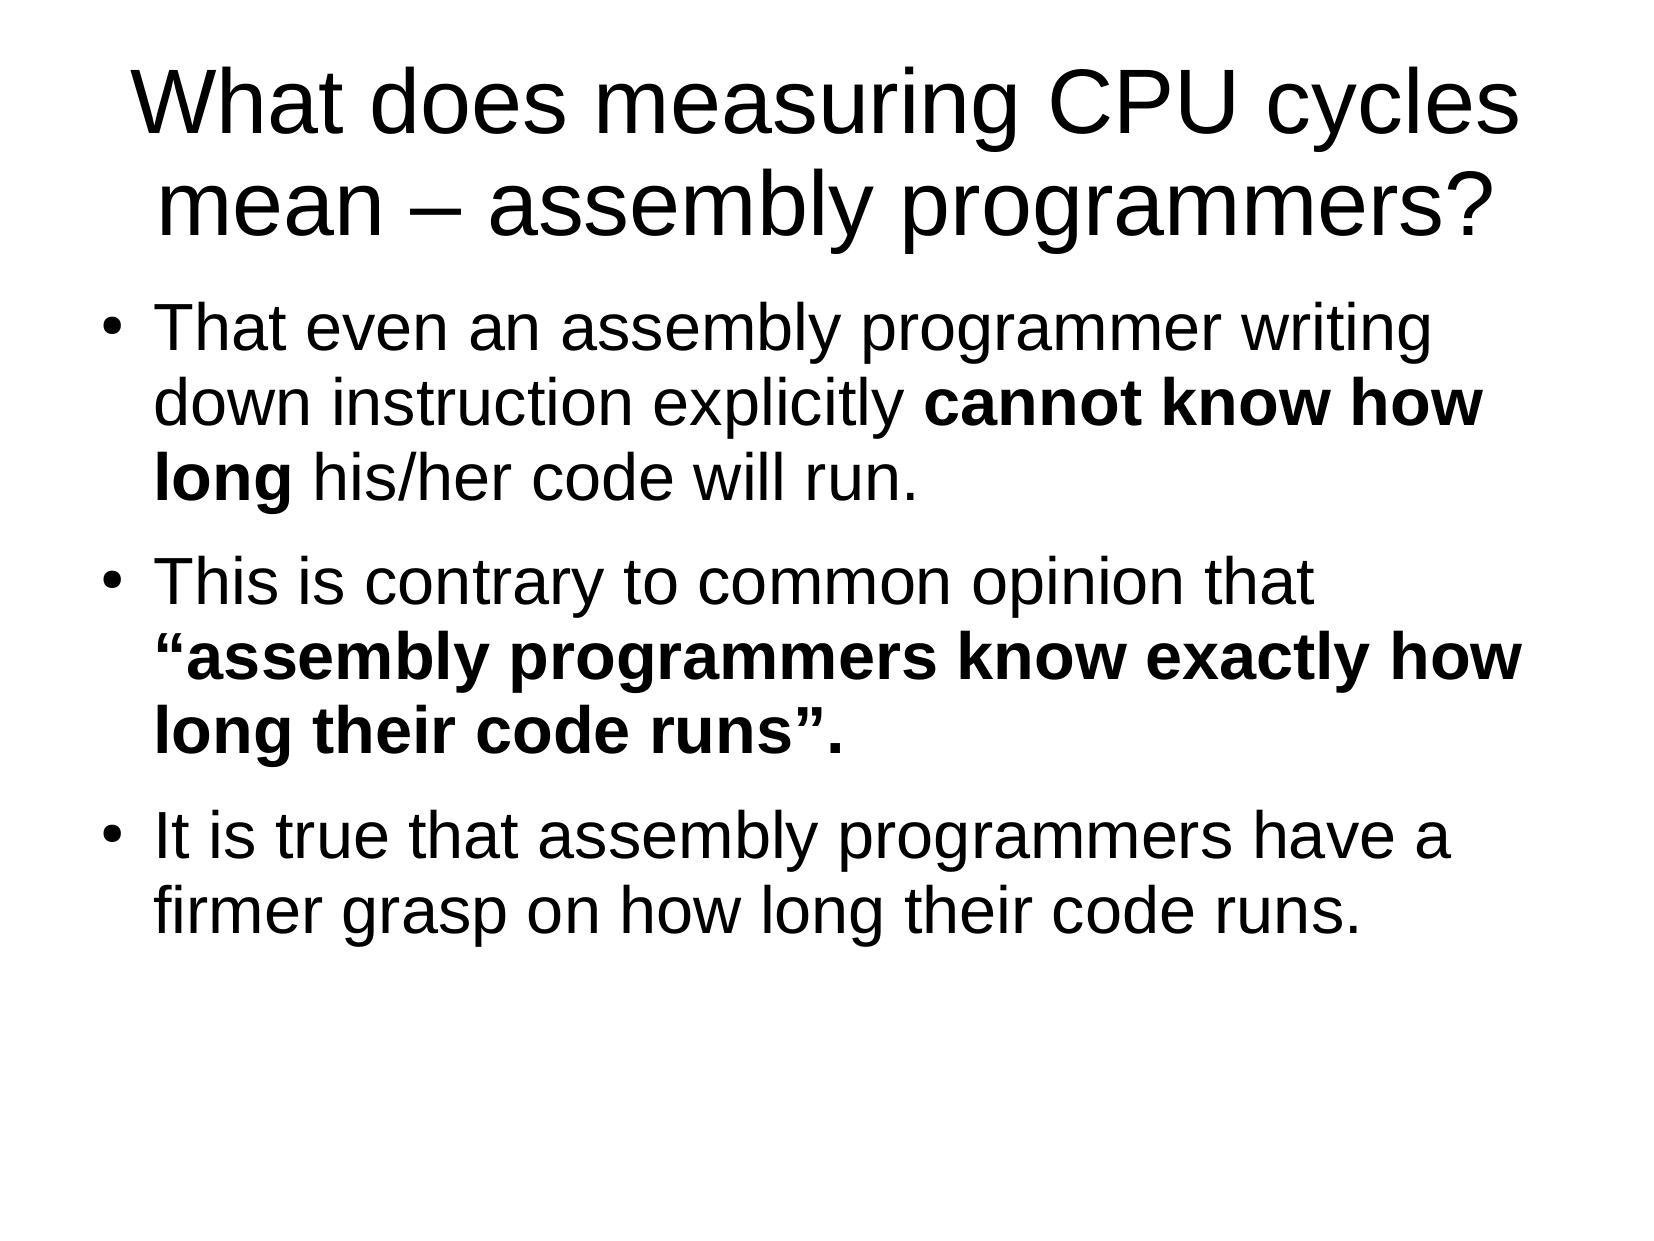

# What does measuring CPU cycles mean – assembly programmers?
That even an assembly programmer writing down instruction explicitly cannot know how long his/her code will run.
This is contrary to common opinion that “assembly programmers know exactly how long their code runs”.
It is true that assembly programmers have a firmer grasp on how long their code runs.